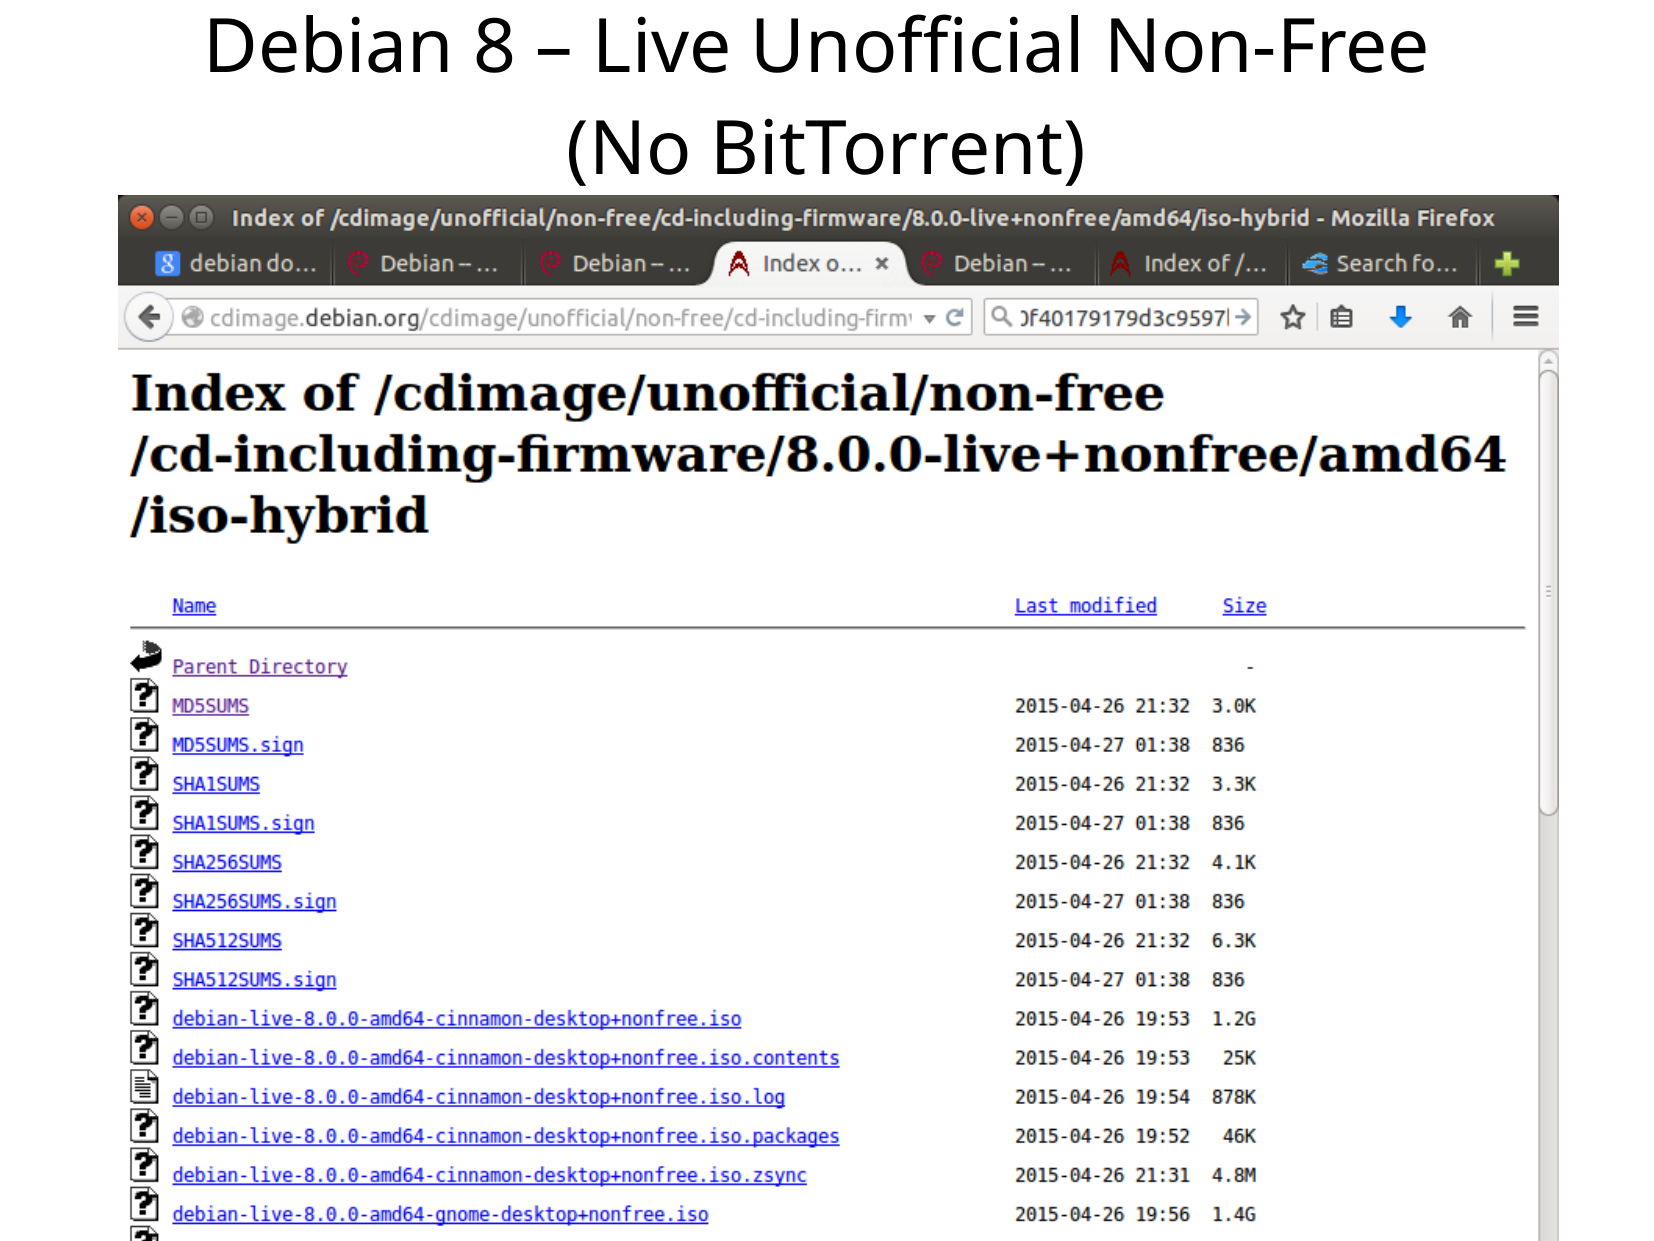

# Debian 8 – Live Unofficial Non-Free (No BitTorrent)